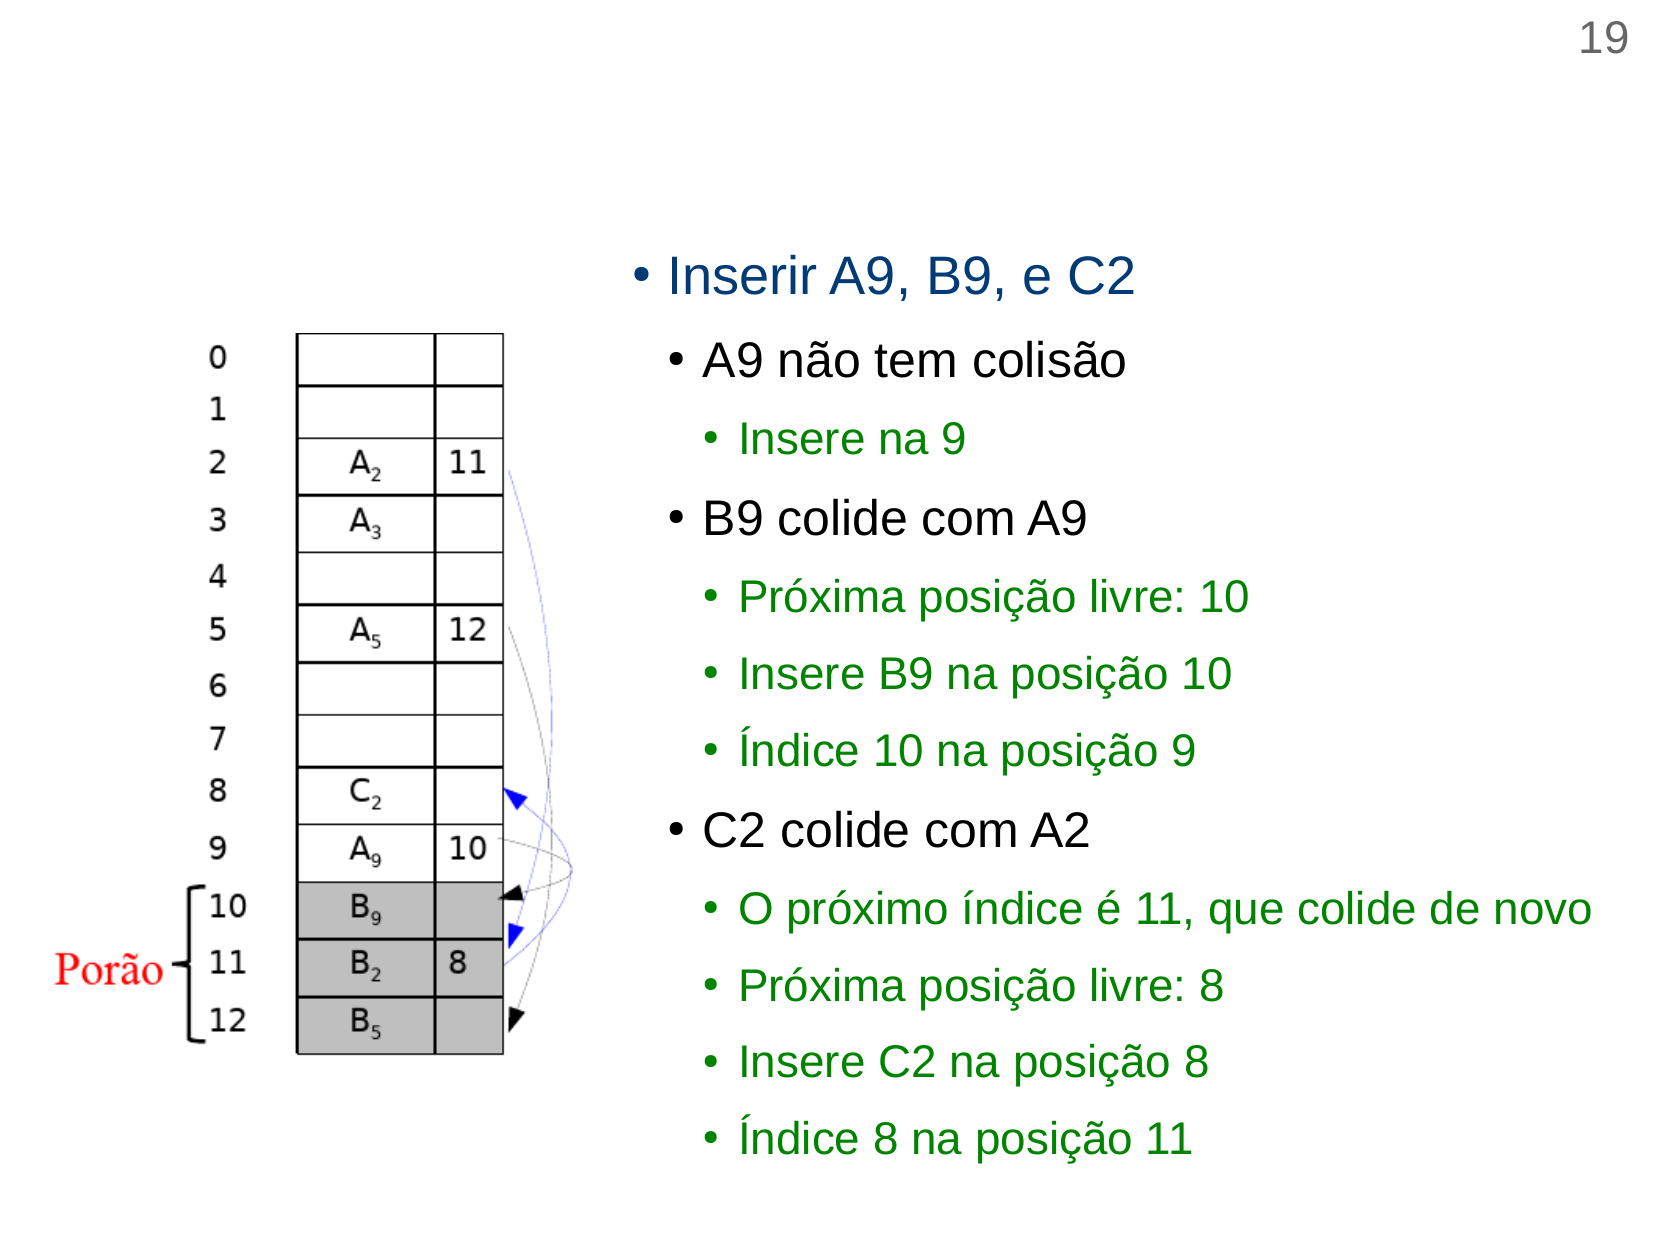

19
#
Inserir A9, B9, e C2
A9 não tem colisão
Insere na 9
B9 colide com A9
Próxima posição livre: 10
Insere B9 na posição 10
Índice 10 na posição 9
C2 colide com A2
O próximo índice é 11, que colide de novo
Próxima posição livre: 8
Insere C2 na posição 8
Índice 8 na posição 11